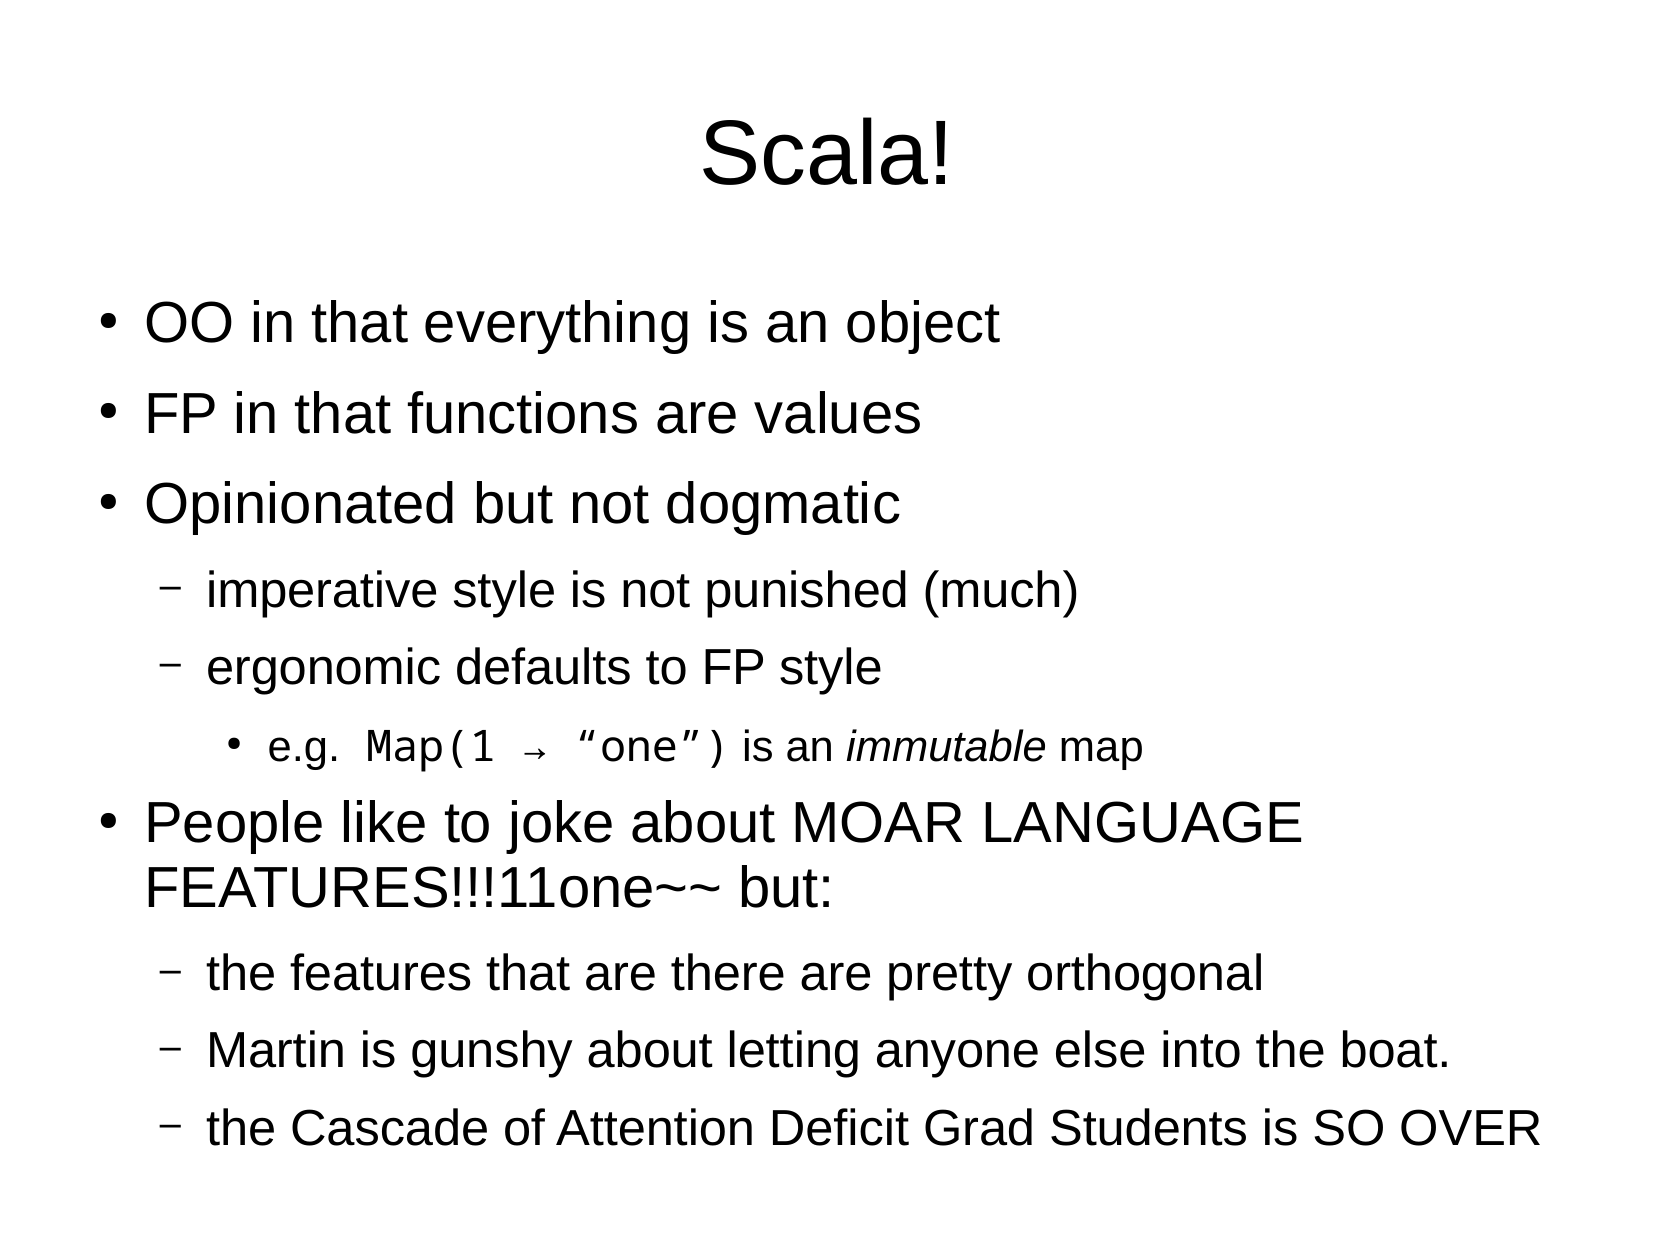

# Scala!
OO in that everything is an object
FP in that functions are values
Opinionated but not dogmatic
imperative style is not punished (much)
ergonomic defaults to FP style
e.g. Map(1 → “one”) is an immutable map
People like to joke about MOAR LANGUAGE FEATURES!!!11one~~ but:
the features that are there are pretty orthogonal
Martin is gunshy about letting anyone else into the boat.
the Cascade of Attention Deficit Grad Students is SO OVER